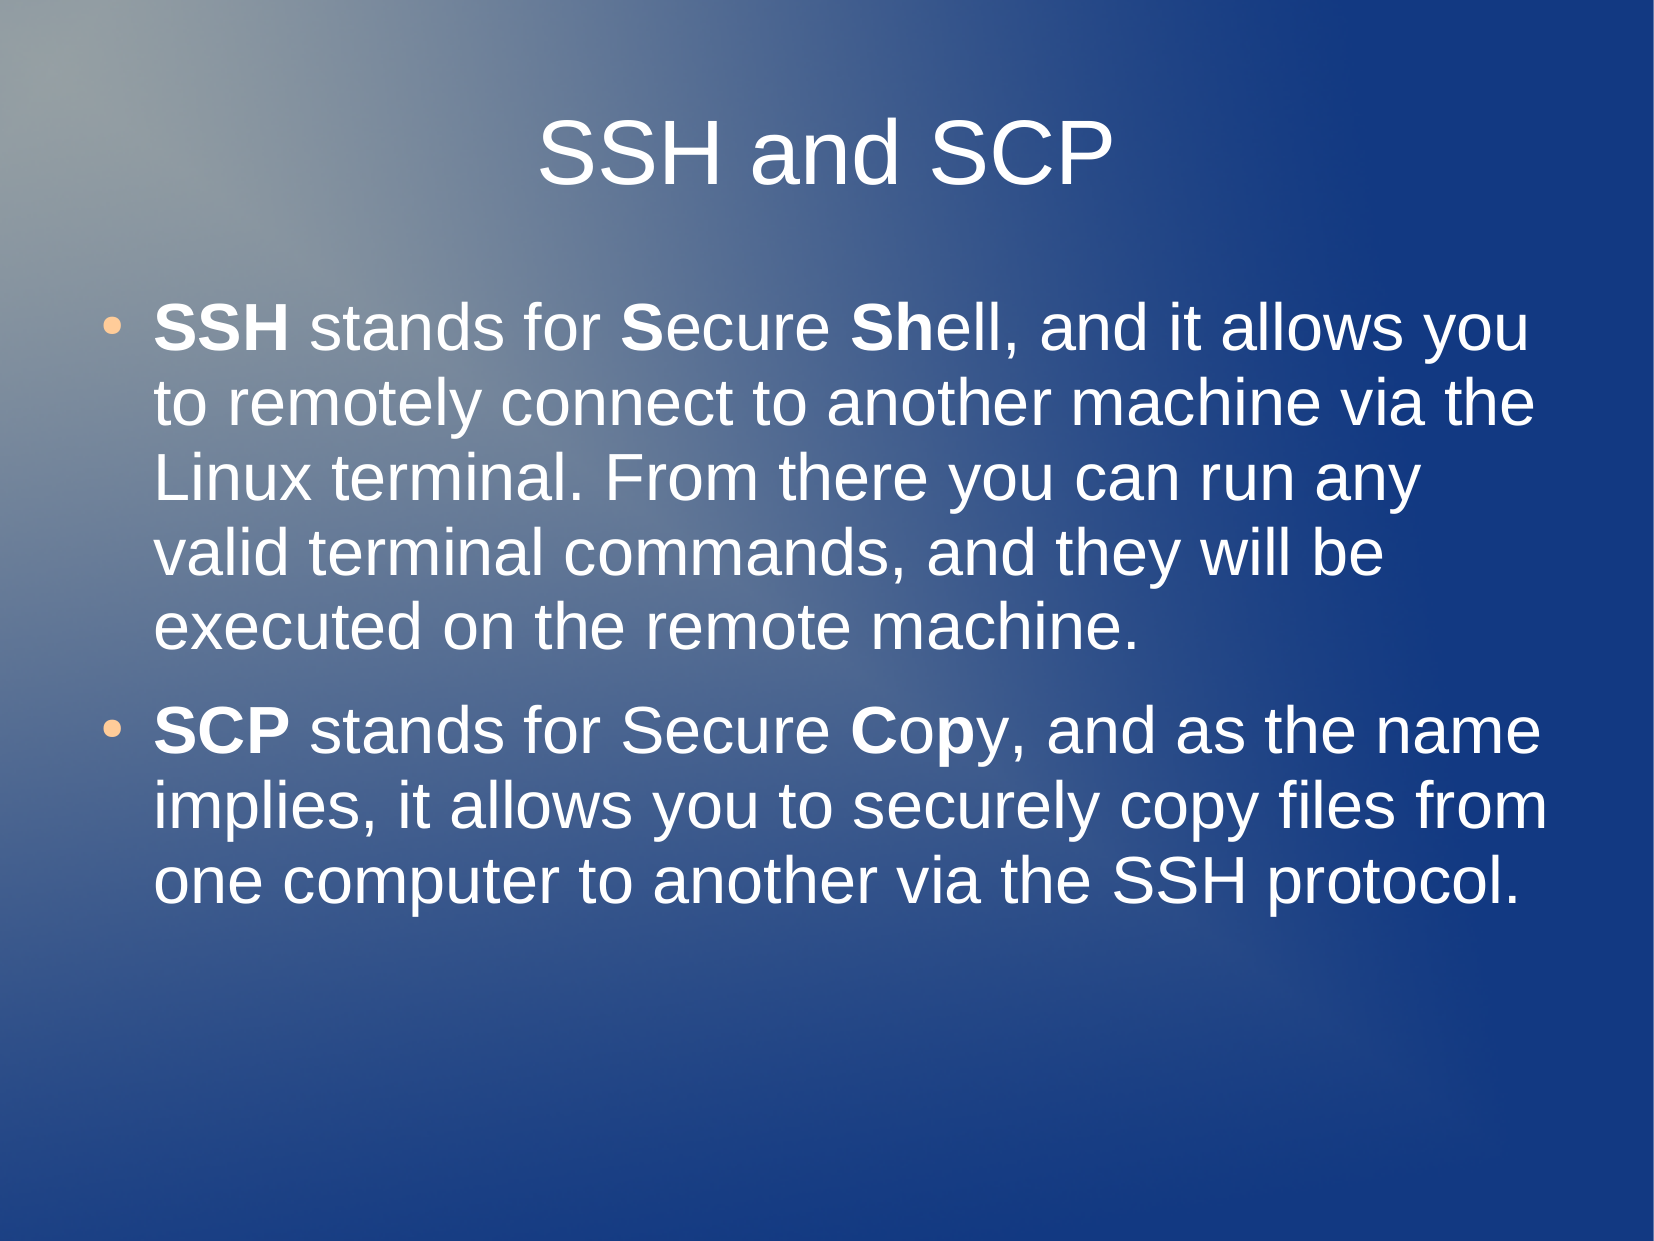

# SSH and SCP
SSH stands for Secure Shell, and it allows you to remotely connect to another machine via the Linux terminal. From there you can run any valid terminal commands, and they will be executed on the remote machine.
SCP stands for Secure Copy, and as the name implies, it allows you to securely copy files from one computer to another via the SSH protocol.